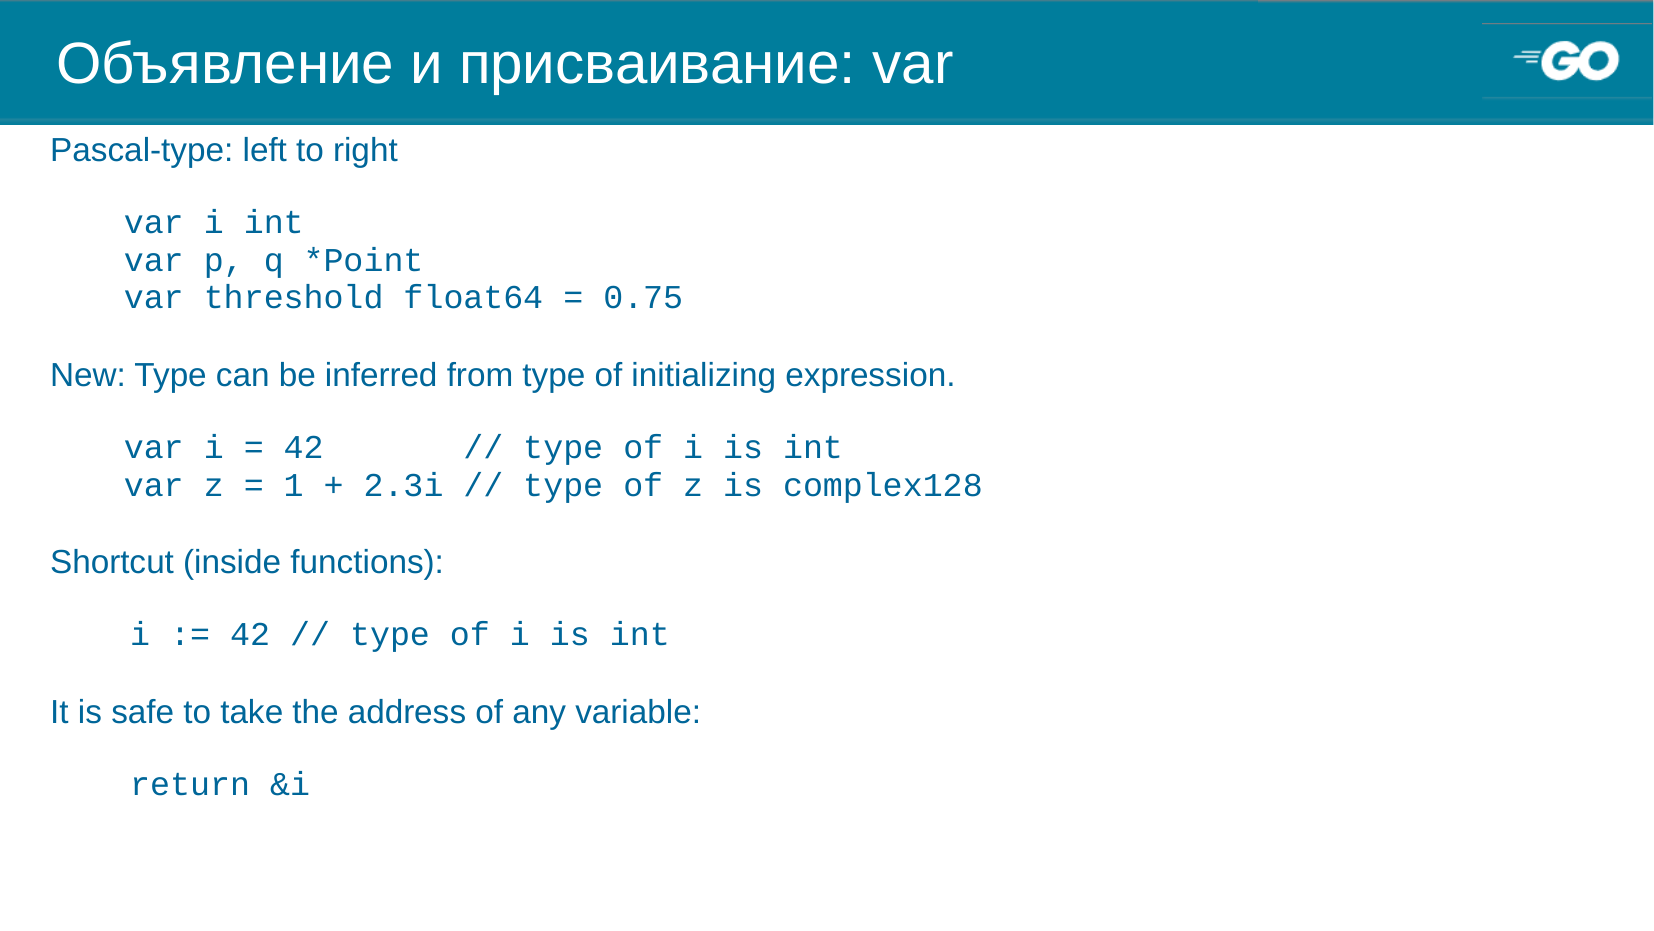

Объявление и присваивание: var
Pascal-type: left to right
	var i int
	var p, q *Point
	var threshold float64 = 0.75
New: Type can be inferred from type of initializing expression.
	var i = 42 // type of i is int
	var z = 1 + 2.3i // type of z is complex128
Shortcut (inside functions):
 i := 42 // type of i is int
It is safe to take the address of any variable:
 return &i